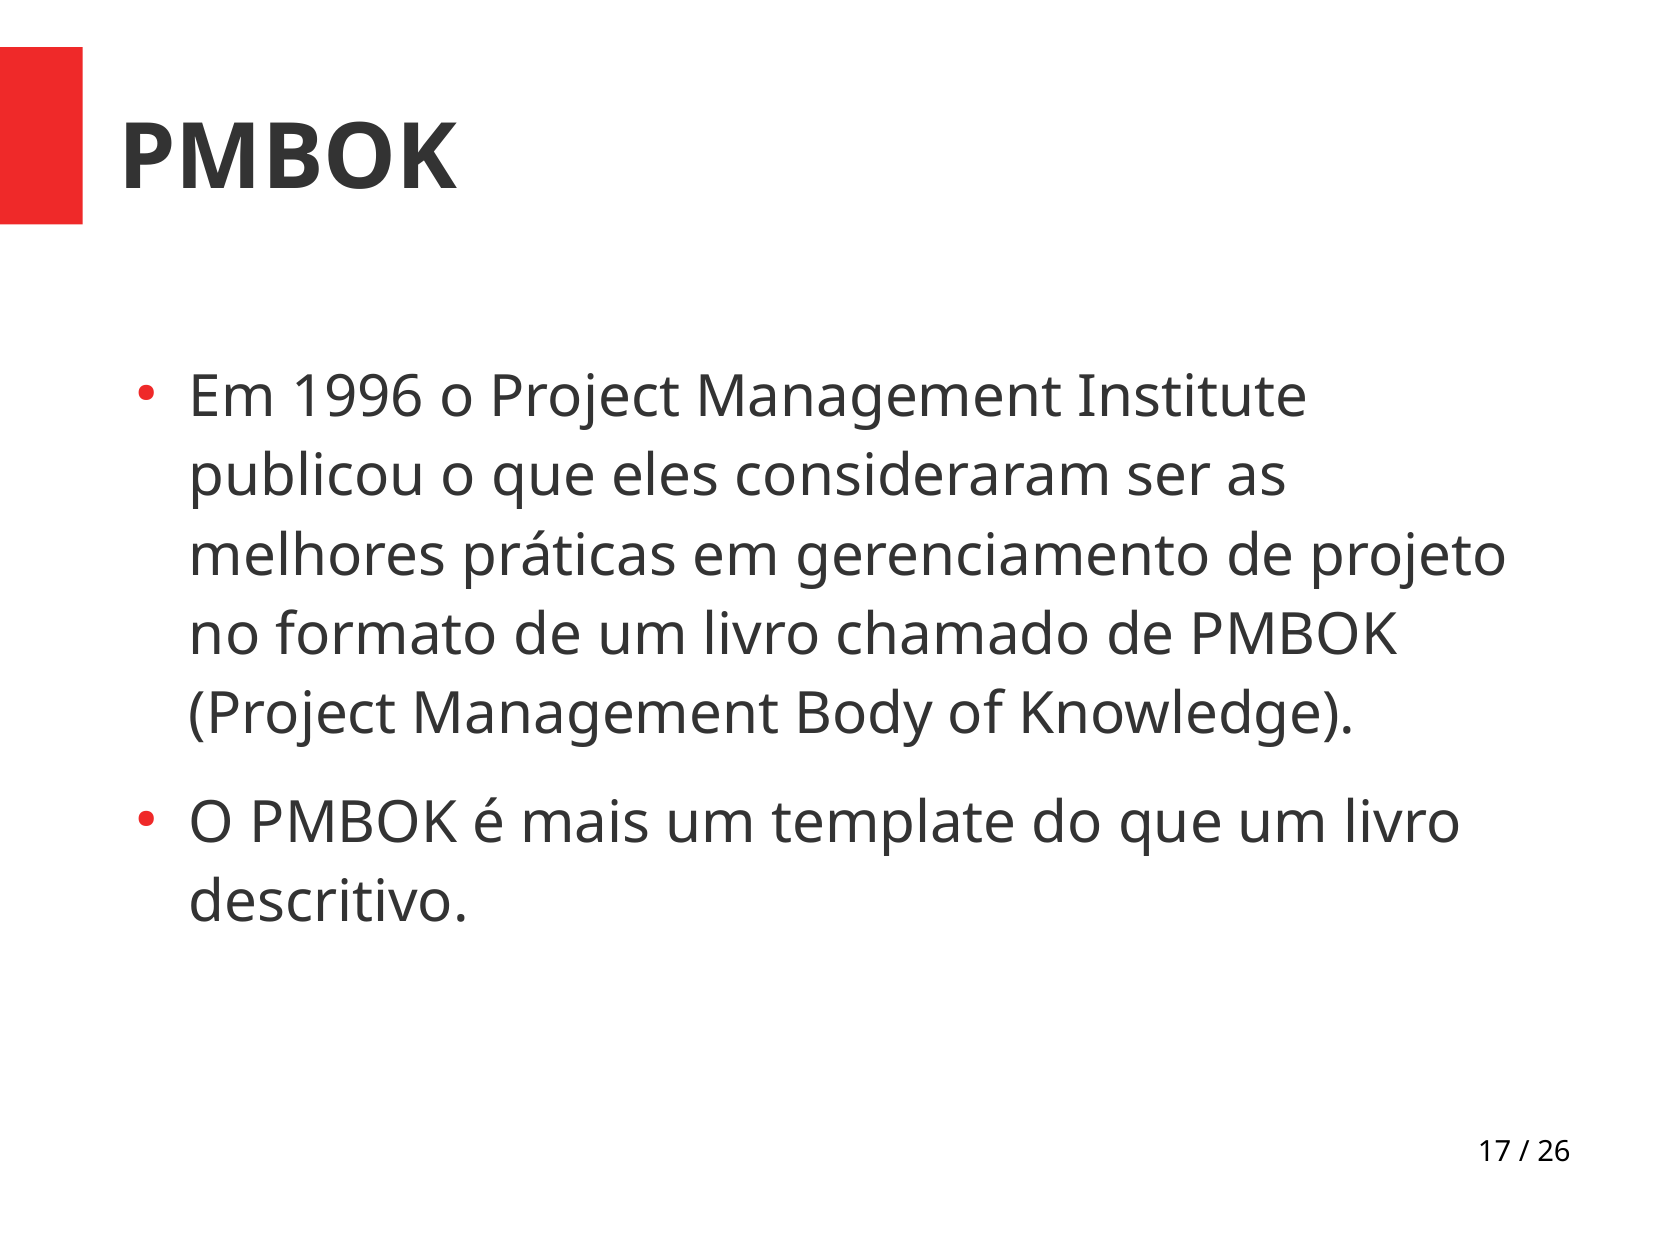

# PMBOK
Em 1996 o Project Management Institute publicou o que eles consideraram ser as melhores práticas em gerenciamento de projeto no formato de um livro chamado de PMBOK (Project Management Body of Knowledge).
O PMBOK é mais um template do que um livro descritivo.
17